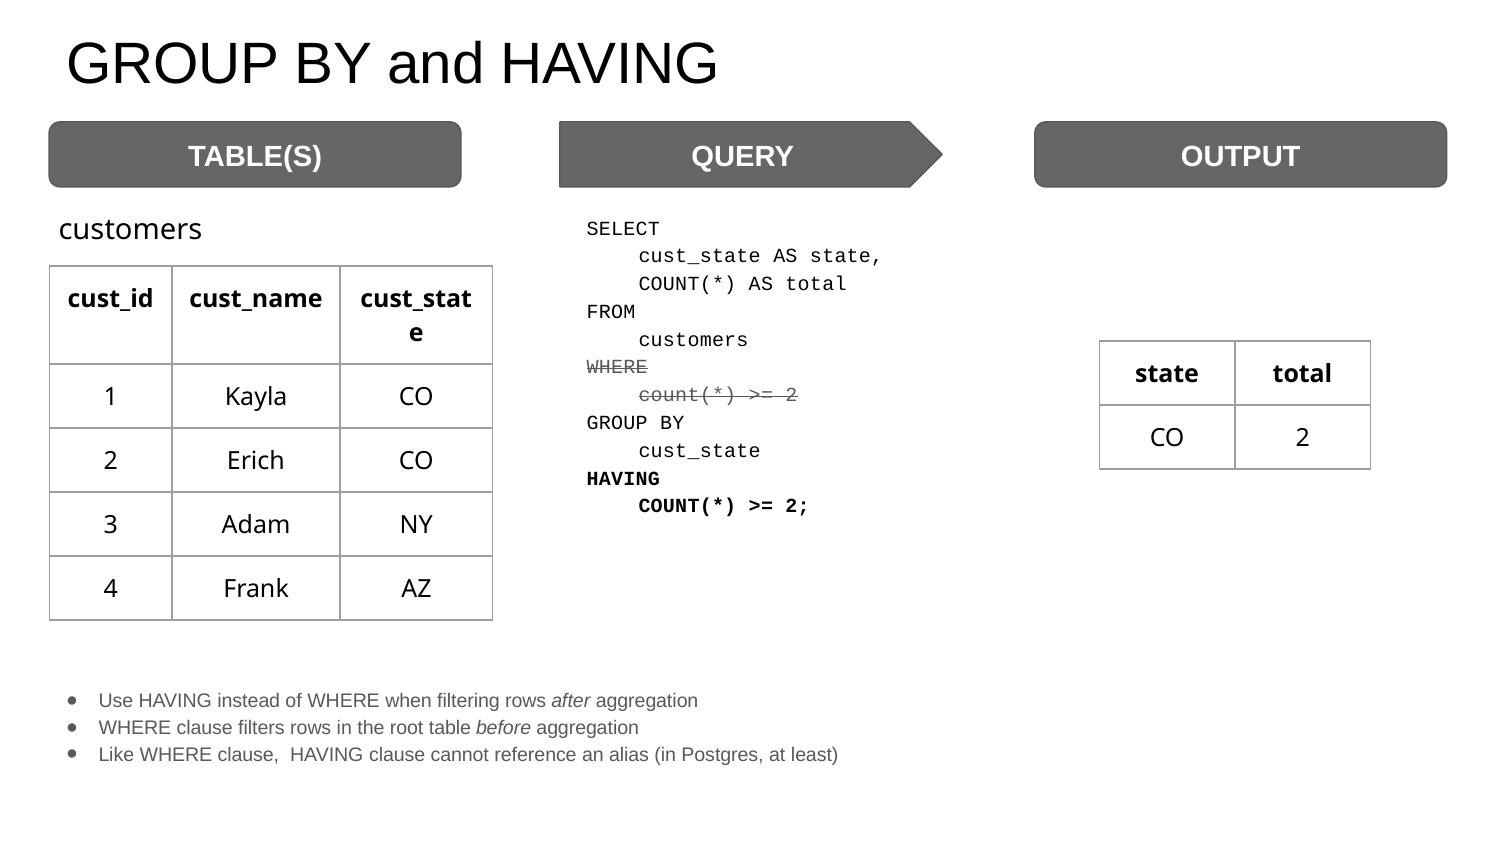

# GROUP BY and HAVING
TABLE(S)
QUERY
OUTPUT
customers
SELECT
	cust_state AS state,
	COUNT(*) AS total
FROM
	customers
WHERE
	count(*) >= 2
GROUP BY
cust_state
HAVING
COUNT(*) >= 2;
| cust\_id | cust\_name | cust\_state |
| --- | --- | --- |
| 1 | Kayla | CO |
| 2 | Erich | CO |
| 3 | Adam | NY |
| 4 | Frank | AZ |
| state | total |
| --- | --- |
| CO | 2 |
Use HAVING instead of WHERE when filtering rows after aggregation
WHERE clause filters rows in the root table before aggregation
Like WHERE clause, HAVING clause cannot reference an alias (in Postgres, at least)